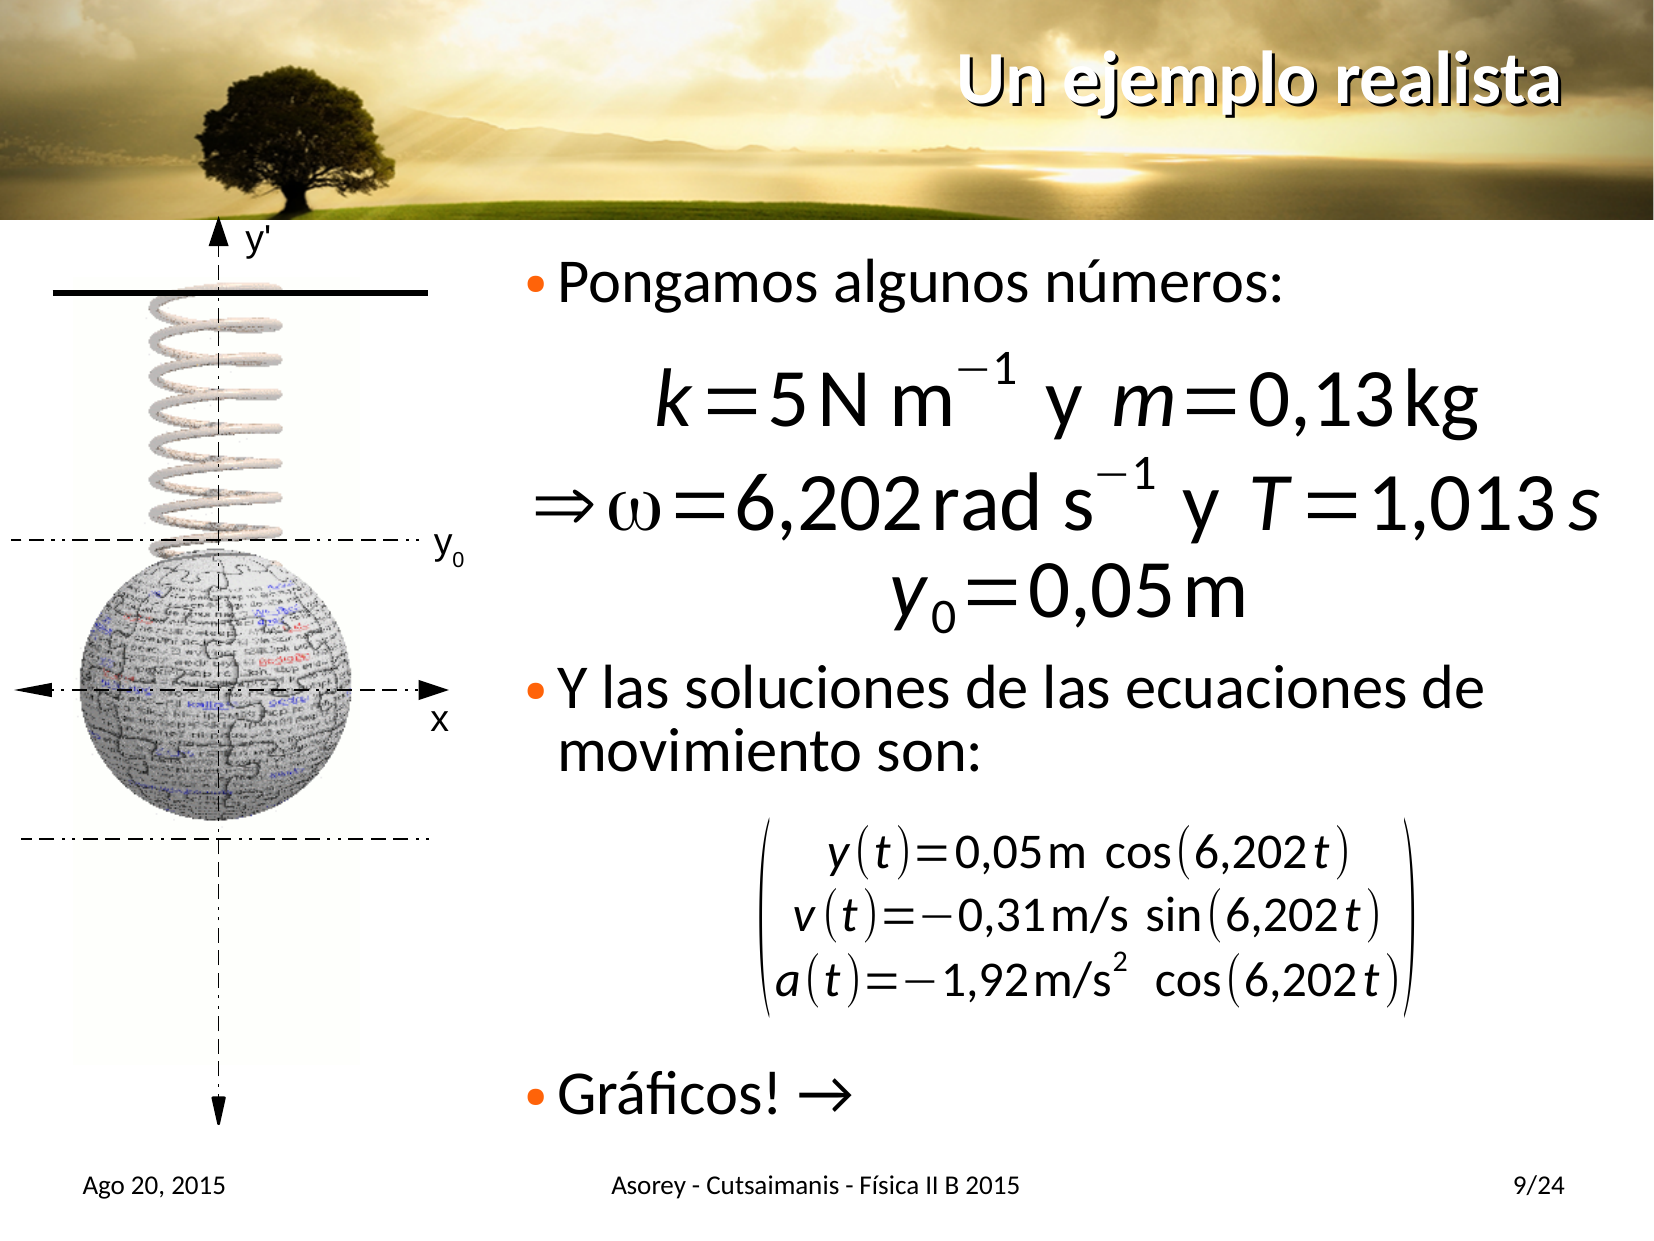

# Un ejemplo realista
y'
Pongamos algunos números:
Y las soluciones de las ecuaciones de movimiento son:
Gráficos! →
y0
x
Ago 20, 2015
Asorey - Cutsaimanis - Física II B 2015
9